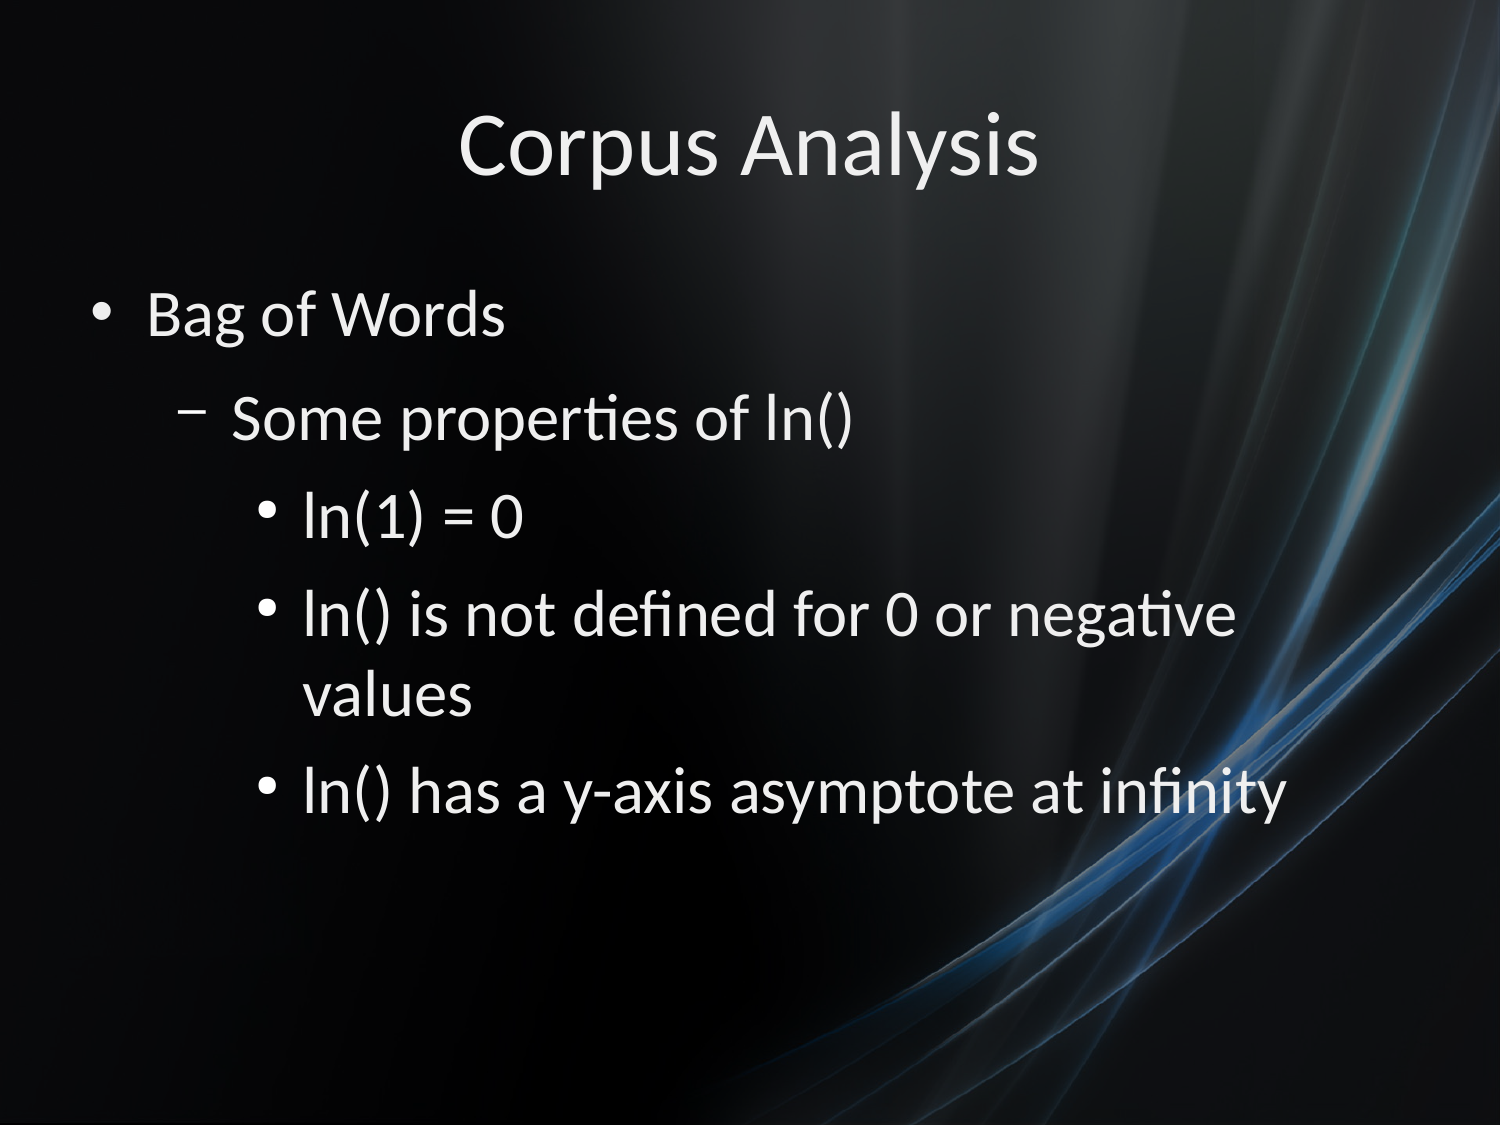

# Corpus Analysis
Bag of Words
Some properties of ln()
ln(1) = 0
ln() is not defined for 0 or negative values
ln() has a y-axis asymptote at infinity